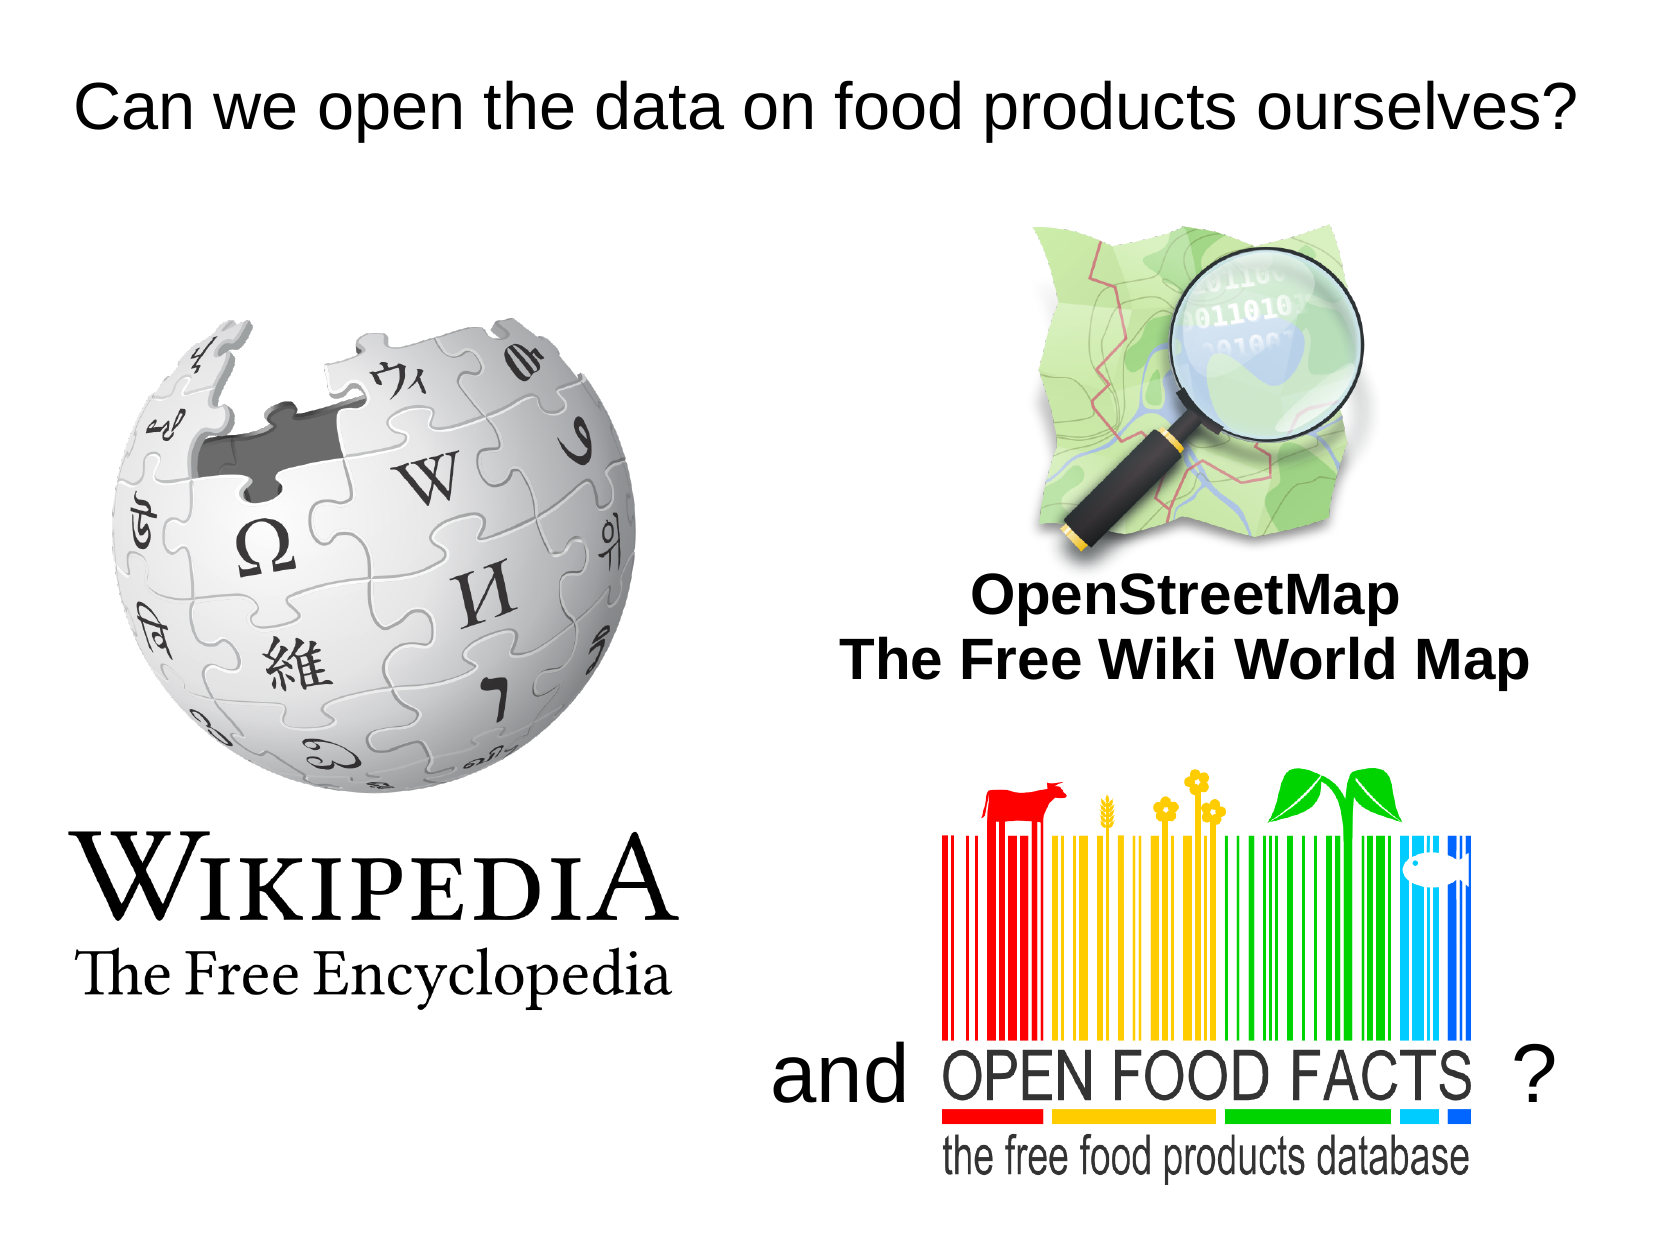

# Can we open the data on food products ourselves?
OpenStreetMap
The Free Wiki World Map
and ?